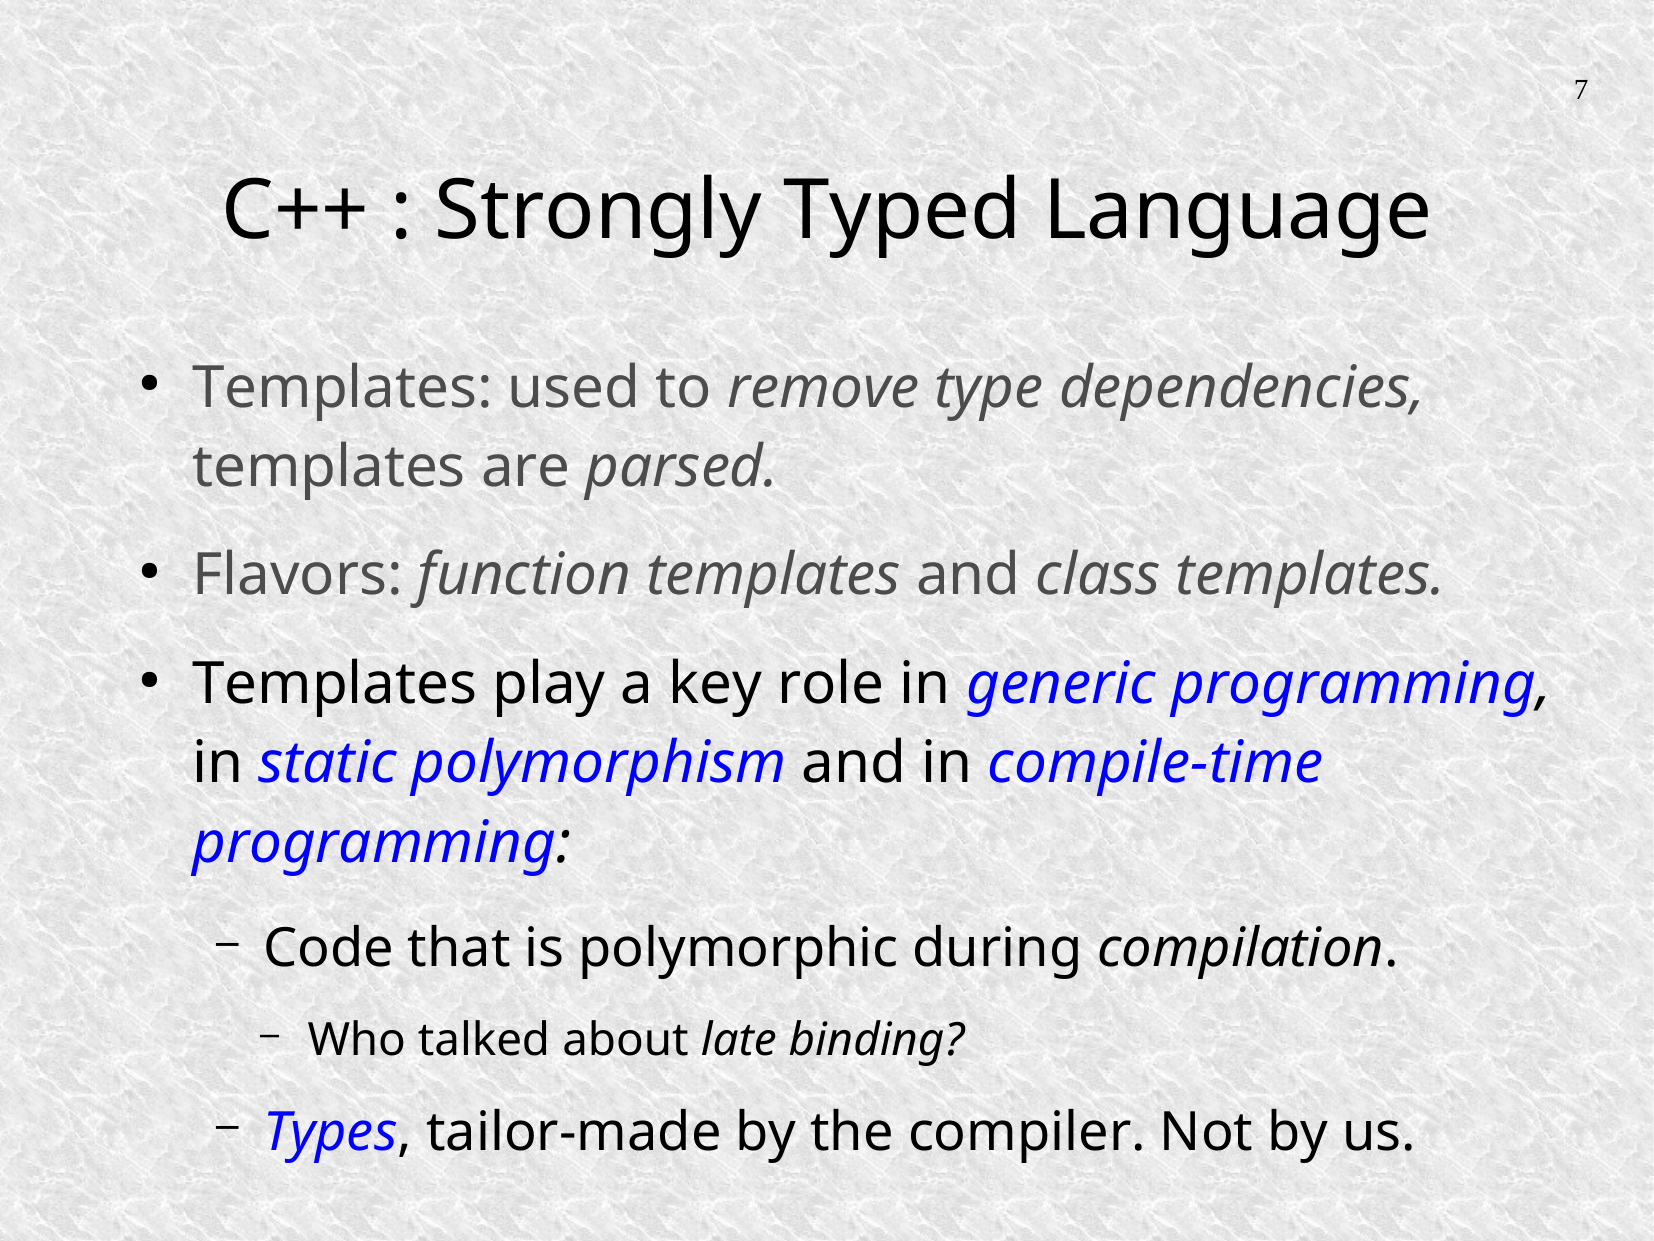

7
# C++ : Strongly Typed Language
Templates: used to remove type dependencies, templates are parsed.
Flavors: function templates and class templates.
Templates play a key role in generic programming, in static polymorphism and in compile-time programming:
Code that is polymorphic during compilation.
Who talked about late binding?
Types, tailor-made by the compiler. Not by us.